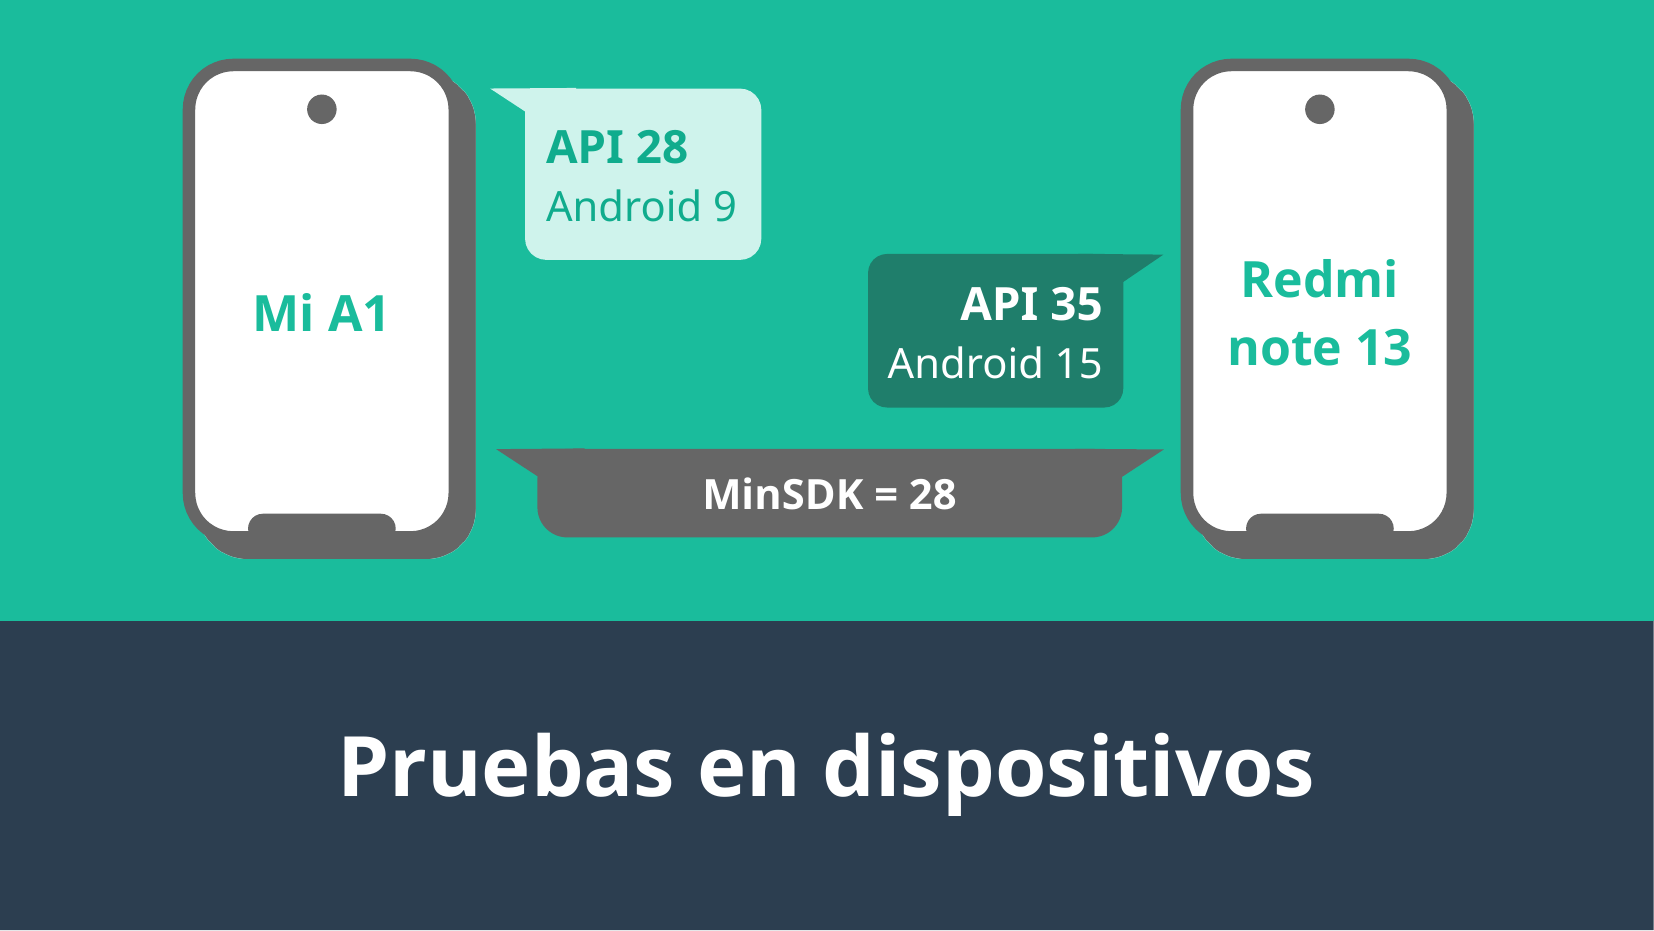

API 28
Android 9
Redmi note 13
API 35
Android 15
Mi A1
MinSDK = 28
# Pruebas en dispositivos